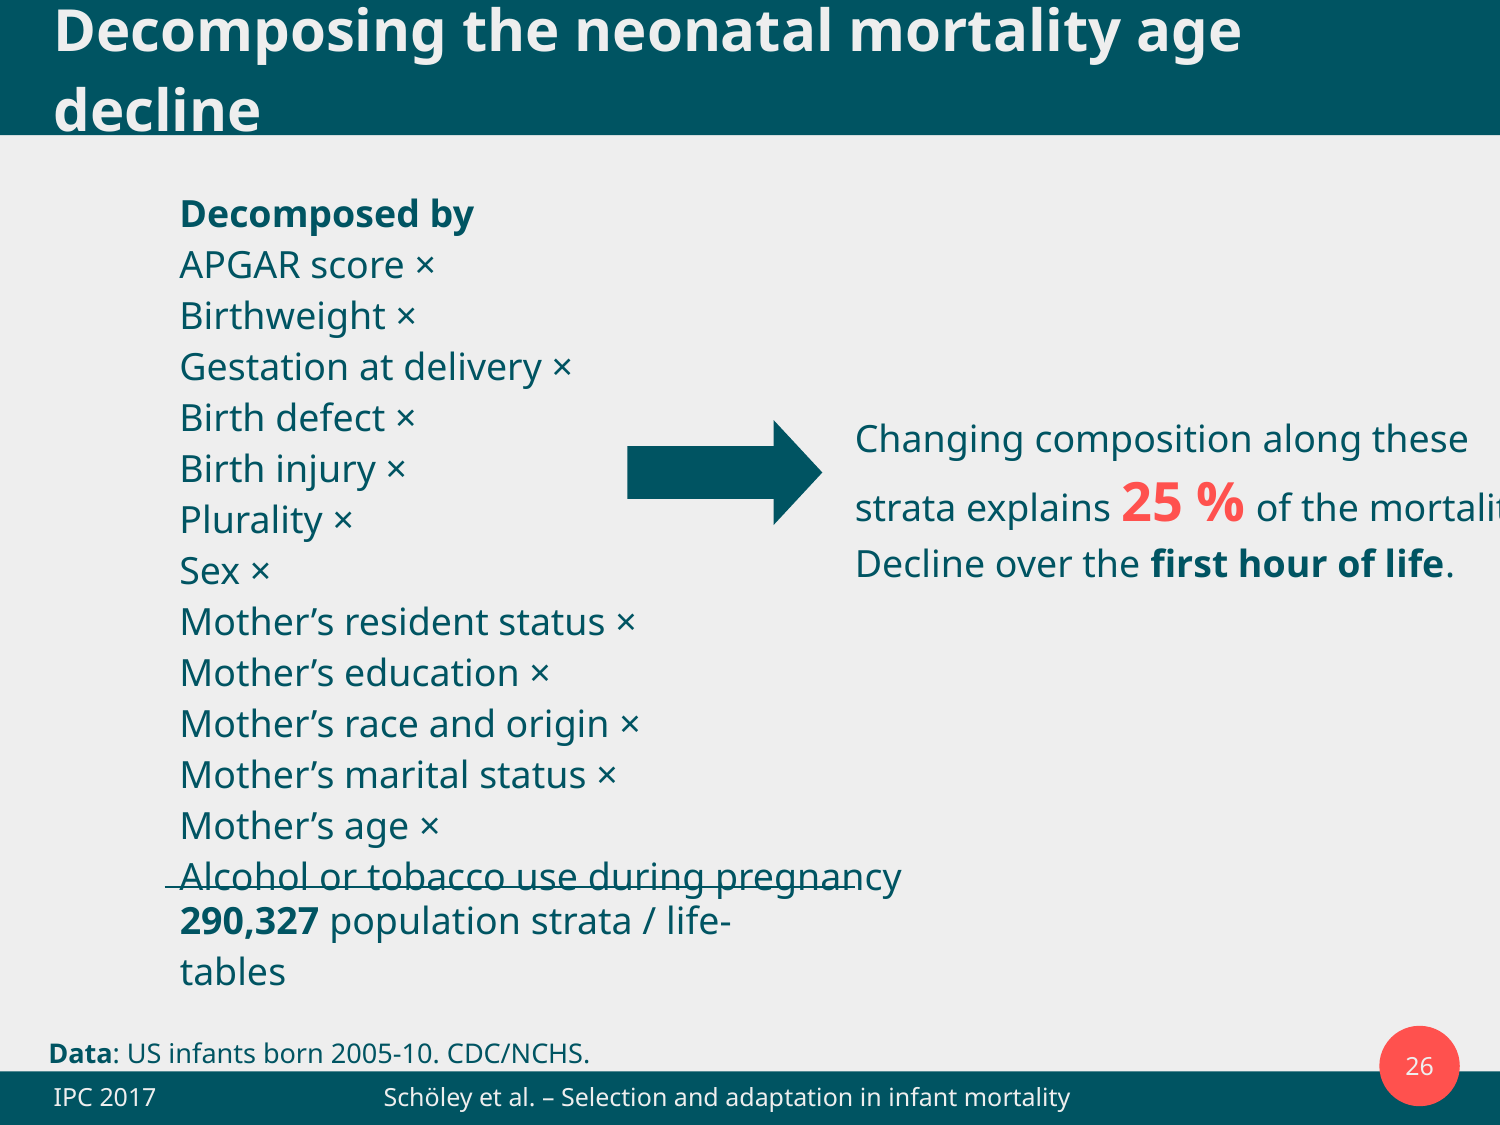

# Decomposing the neonatal mortality age decline
Decomposed by
APGAR score ×
Birthweight ×
Gestation at delivery ×
Birth defect ×
Birth injury ×
Plurality ×
Sex ×
Mother’s resident status ×
Mother’s education ×
Mother’s race and origin ×
Mother’s marital status ×
Mother’s age ×
Alcohol or tobacco use during pregnancy
Changing composition along these
strata explains 25 % of the mortality
Decline over the first hour of life.
290,327 population strata / life-tables
26
Data: US infants born 2005-10. CDC/NCHS.
IPC 2017
Schöley et al. – Selection and adaptation in infant mortality